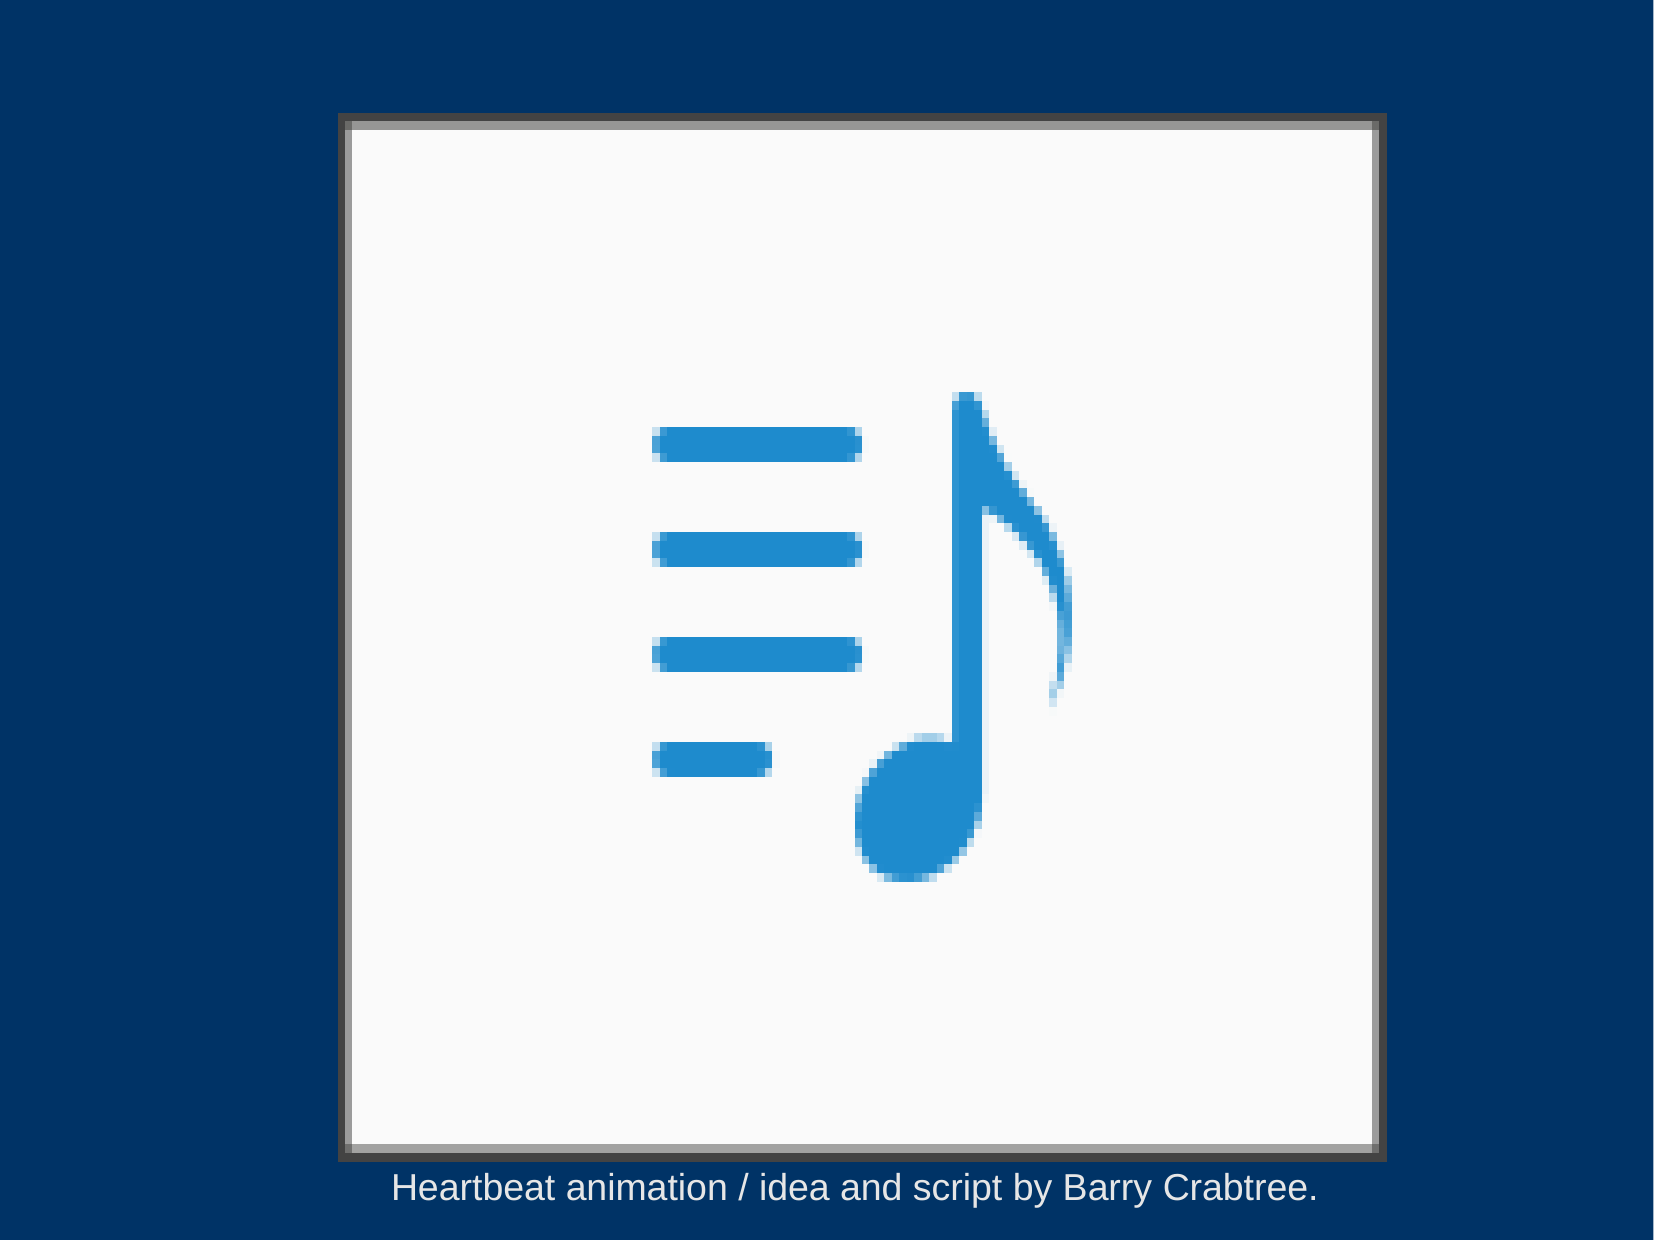

Heartbeat animation / idea and script by Barry Crabtree.